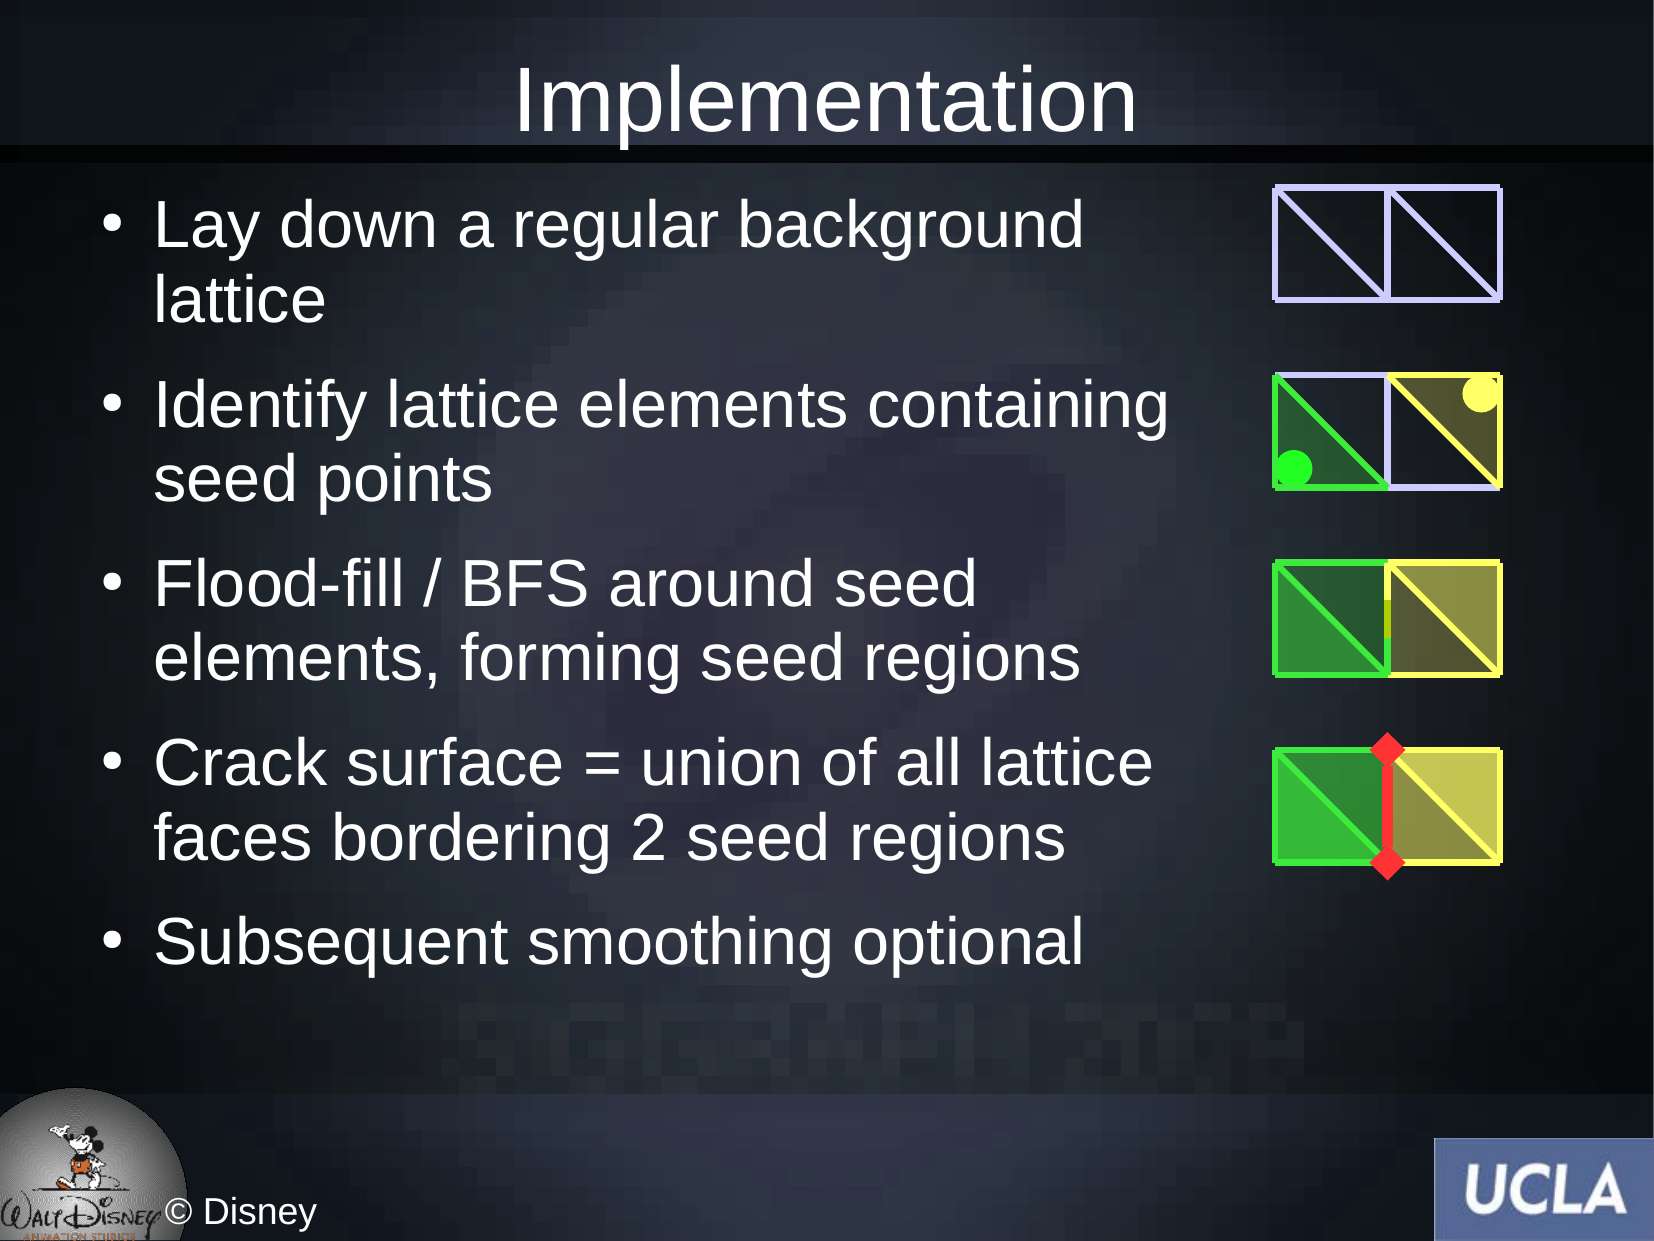

# Implementation
Lay down a regular background lattice
Identify lattice elements containing seed points
Flood-fill / BFS around seed elements, forming seed regions
Crack surface = union of all lattice faces bordering 2 seed regions
Subsequent smoothing optional